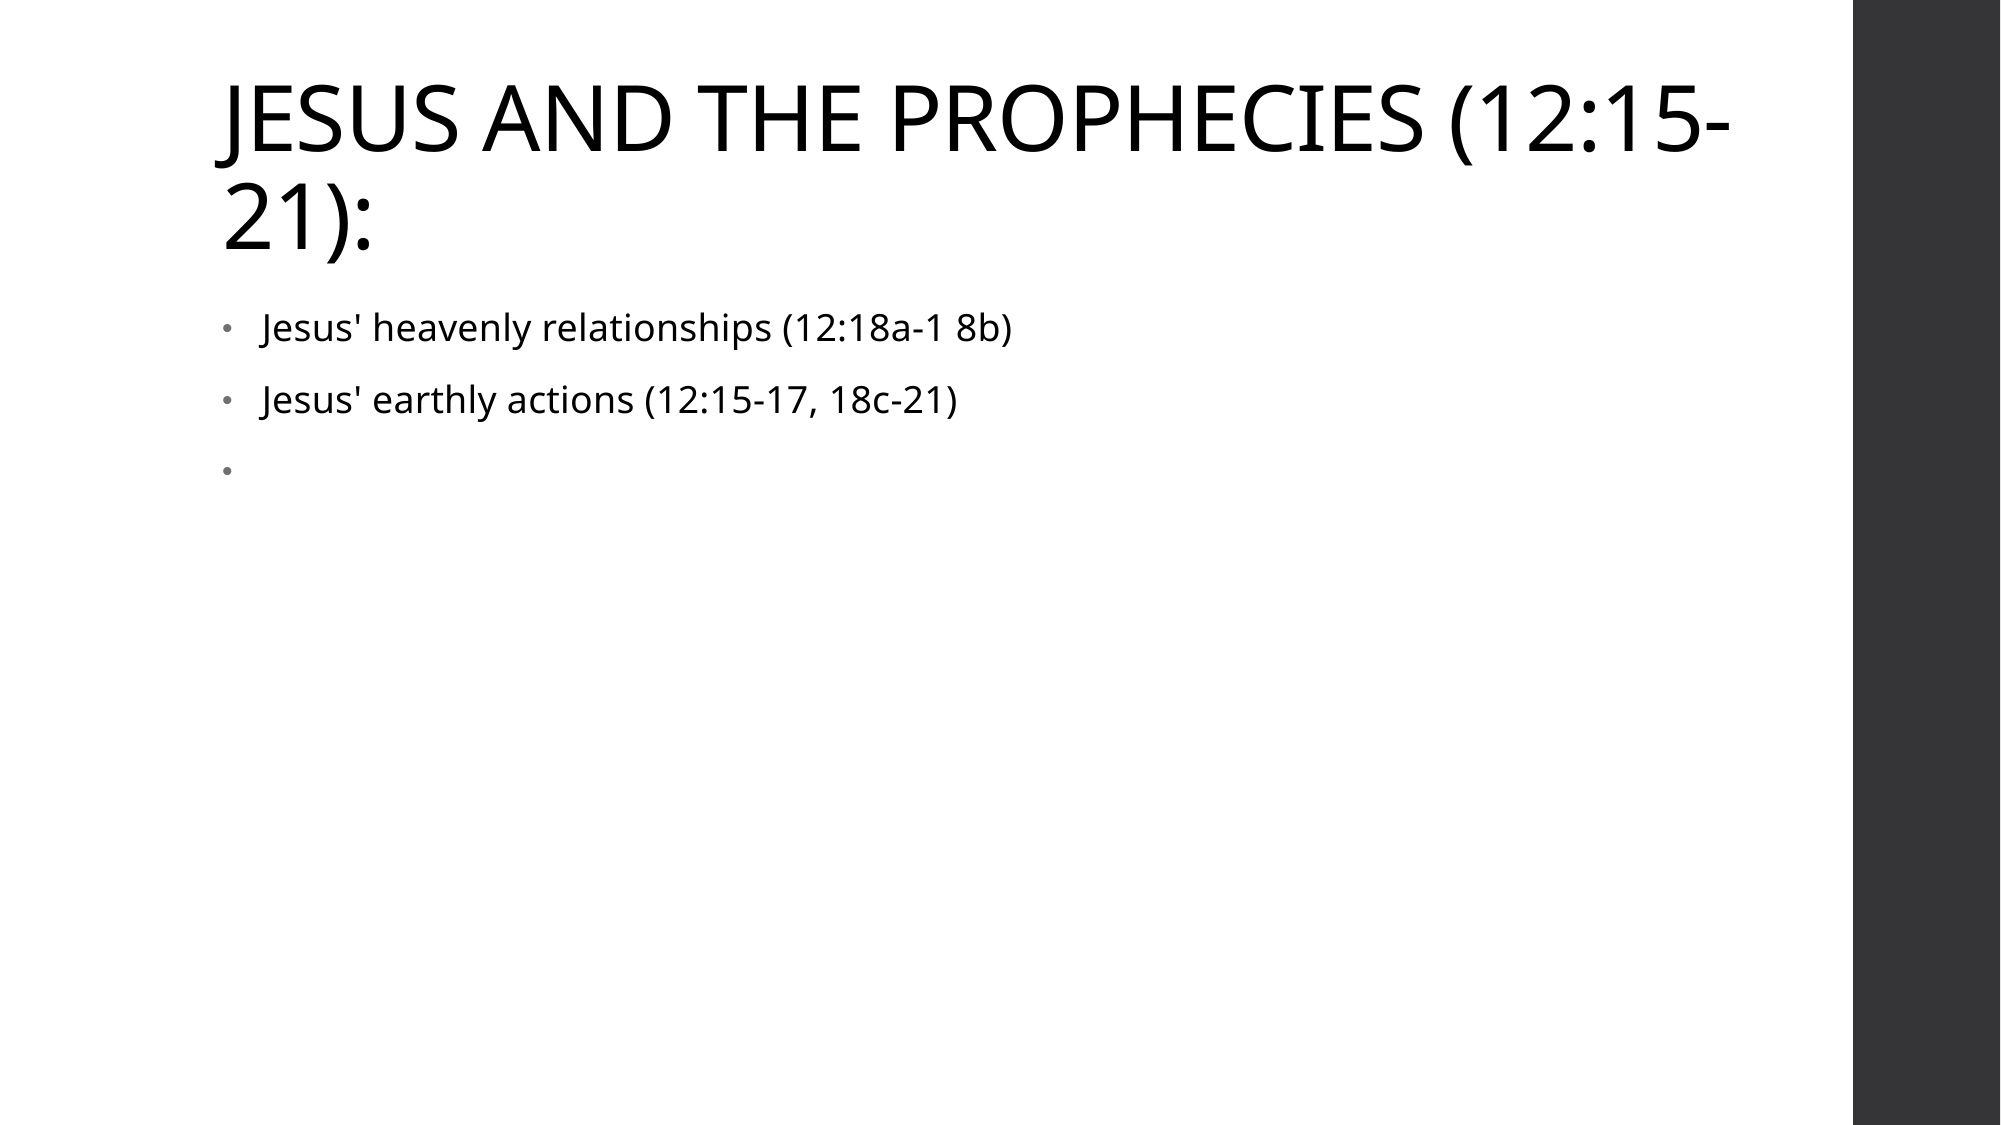

# JESUS AND THE PROPHECIES (12:15-21):
 Jesus' heavenly relationships (12:18a-1 8b)
 Jesus' earthly actions (12:15-17, 18c-21)